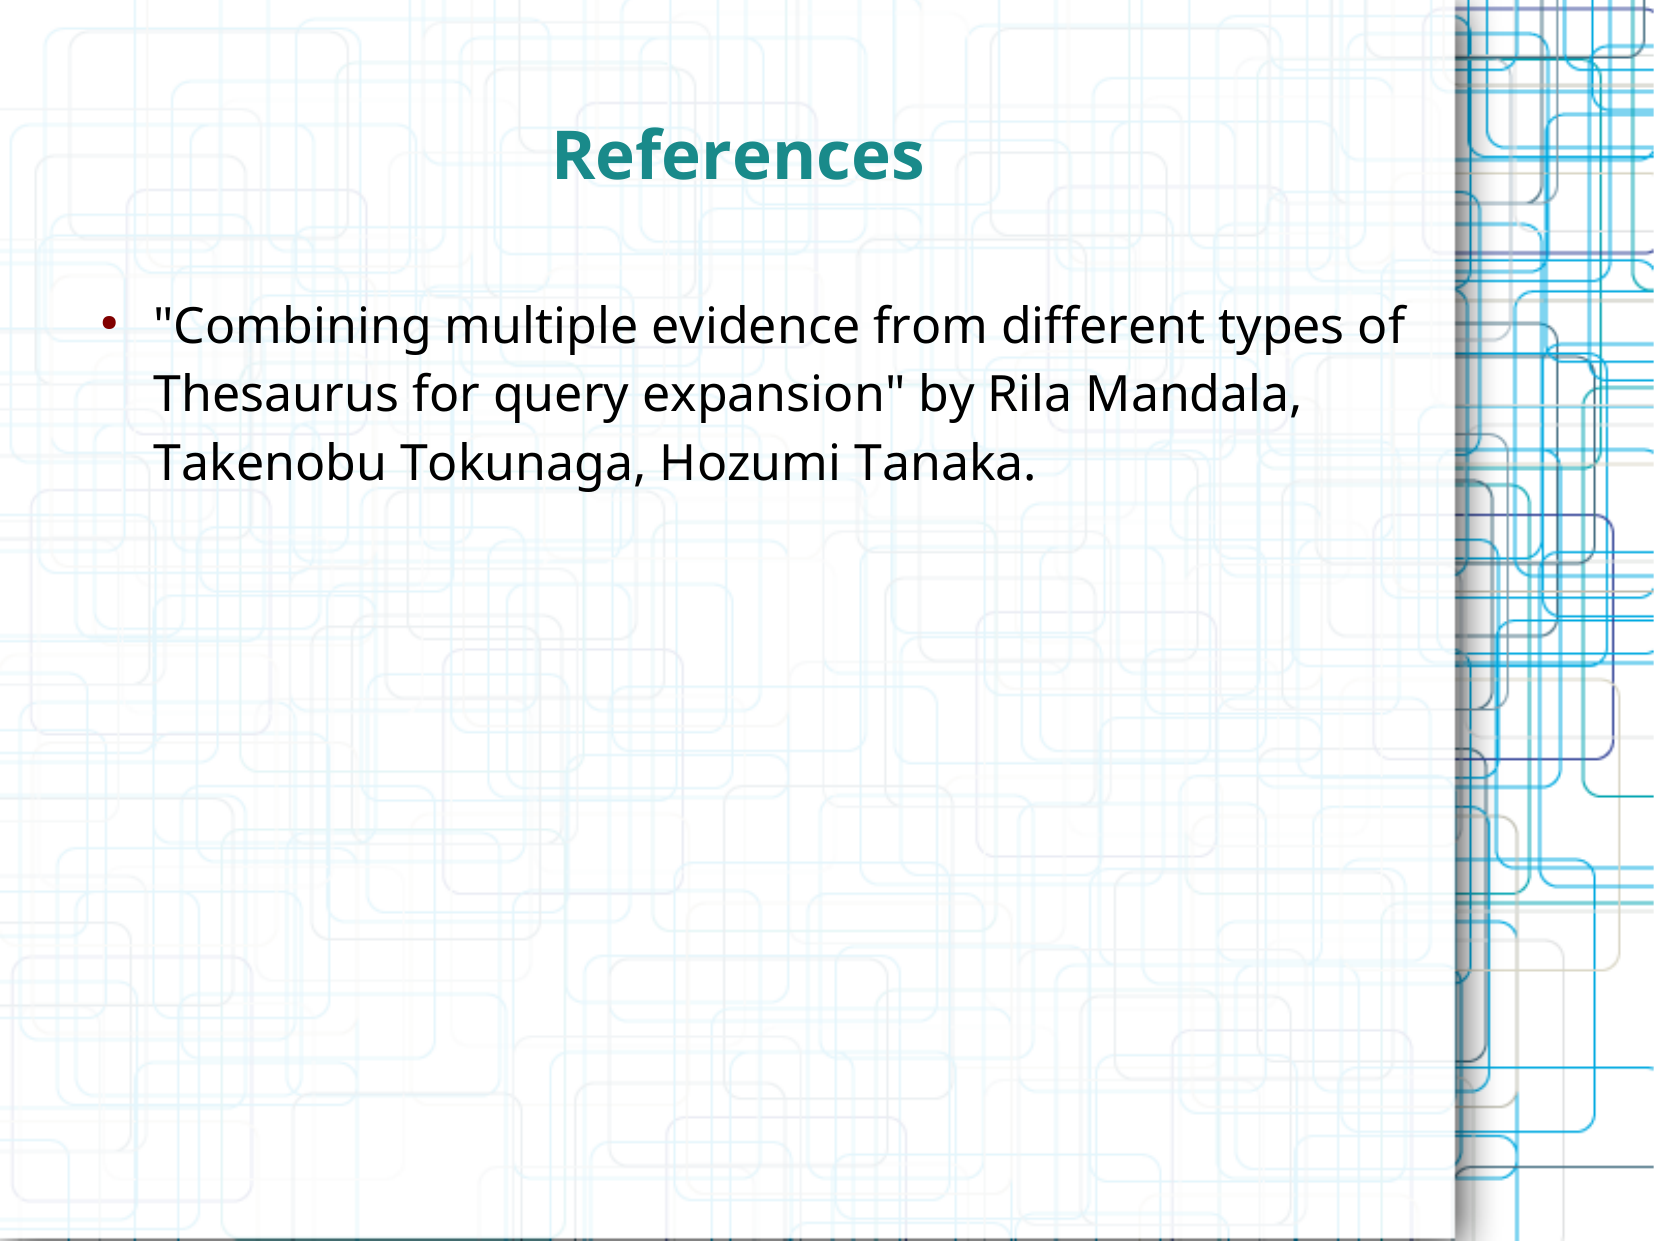

# References
"Combining multiple evidence from different types of Thesaurus for query expansion" by Rila Mandala, Takenobu Tokunaga, Hozumi Tanaka.